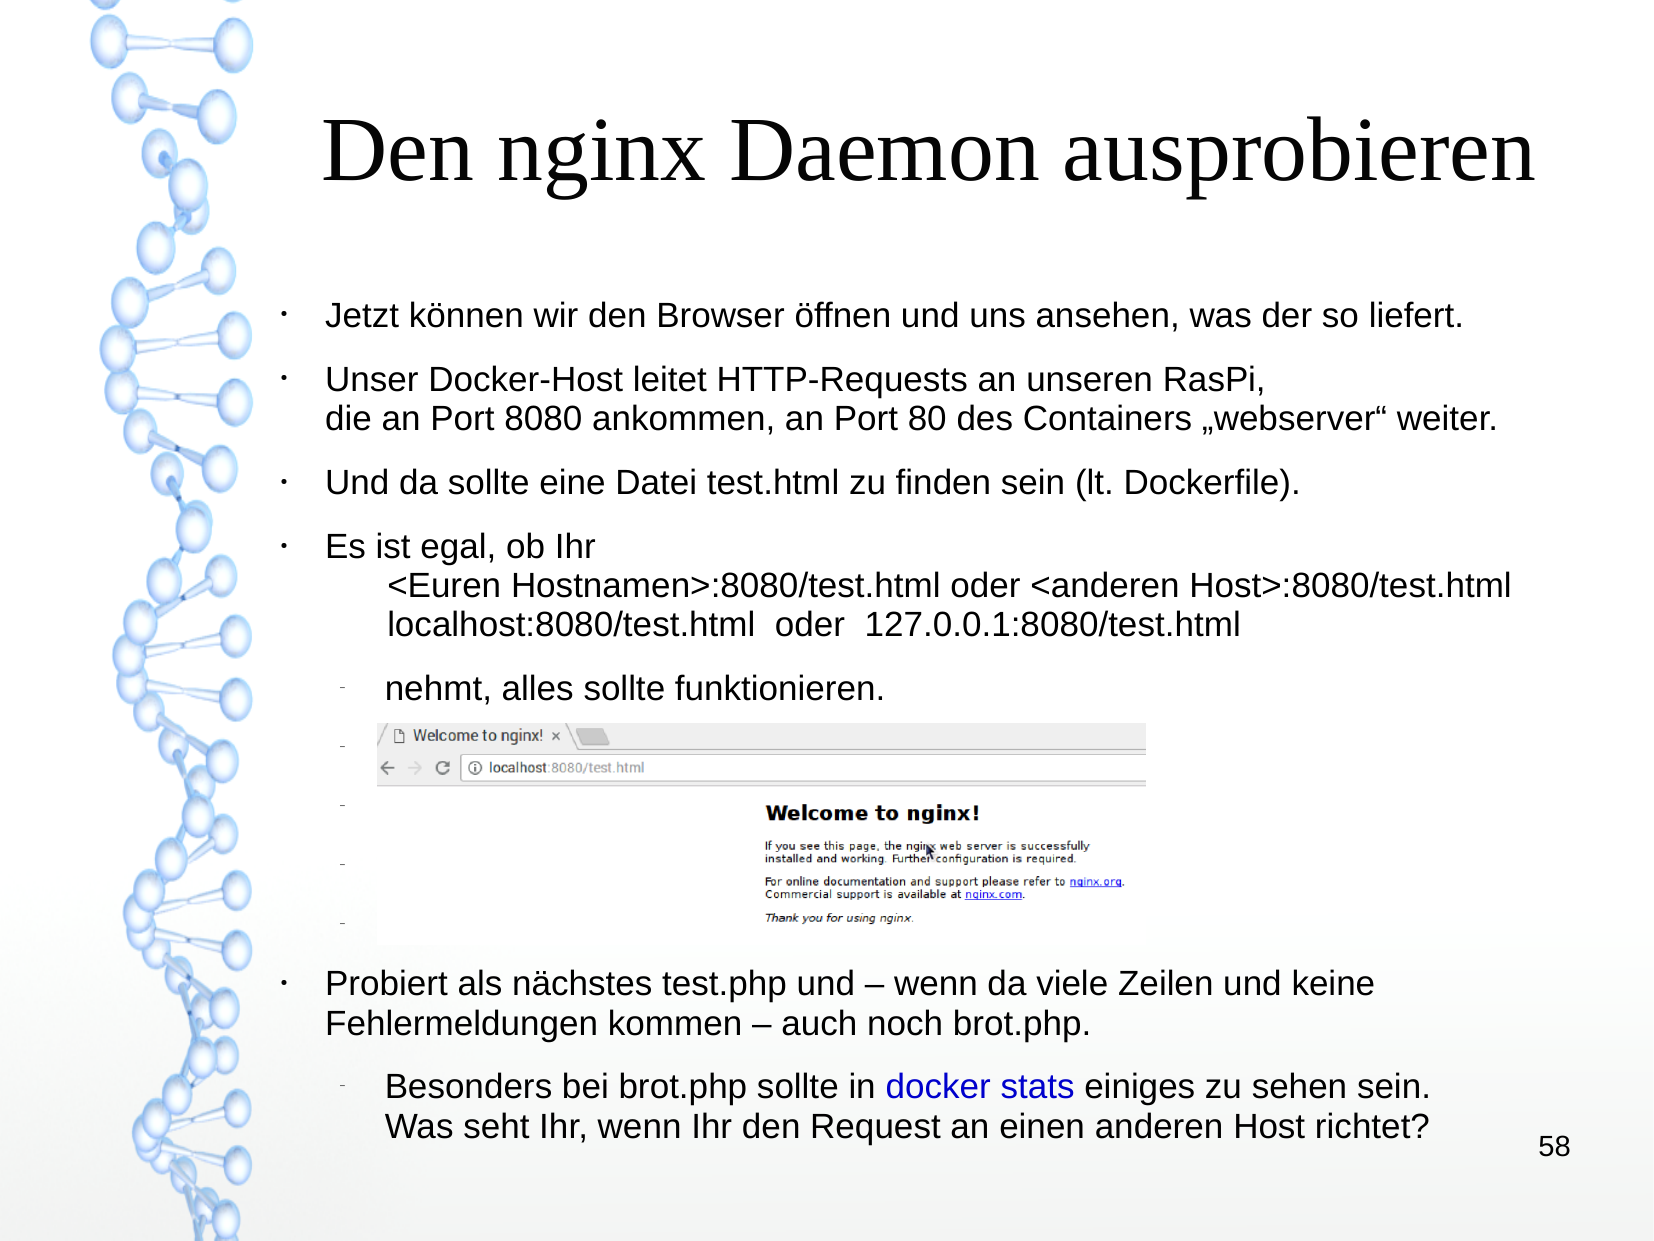

# Den nginx Daemon ausprobieren
Jetzt können wir den Browser öffnen und uns ansehen, was der so liefert.
Unser Docker-Host leitet HTTP-Requests an unseren RasPi,
die an Port 8080 ankommen, an Port 80 des Containers „webserver“ weiter.
Und da sollte eine Datei test.html zu finden sein (lt. Dockerfile).
Es ist egal, ob Ihr
	<Euren Hostnamen>:8080/test.html oder <anderen Host>:8080/test.html
	localhost:8080/test.html oder 127.0.0.1:8080/test.html
nehmt, alles sollte funktionieren.
Probiert als nächstes test.php und – wenn da viele Zeilen und keine Fehlermeldungen kommen – auch noch brot.php.
Besonders bei brot.php sollte in docker stats einiges zu sehen sein.
Was seht Ihr, wenn Ihr den Request an einen anderen Host richtet?
58